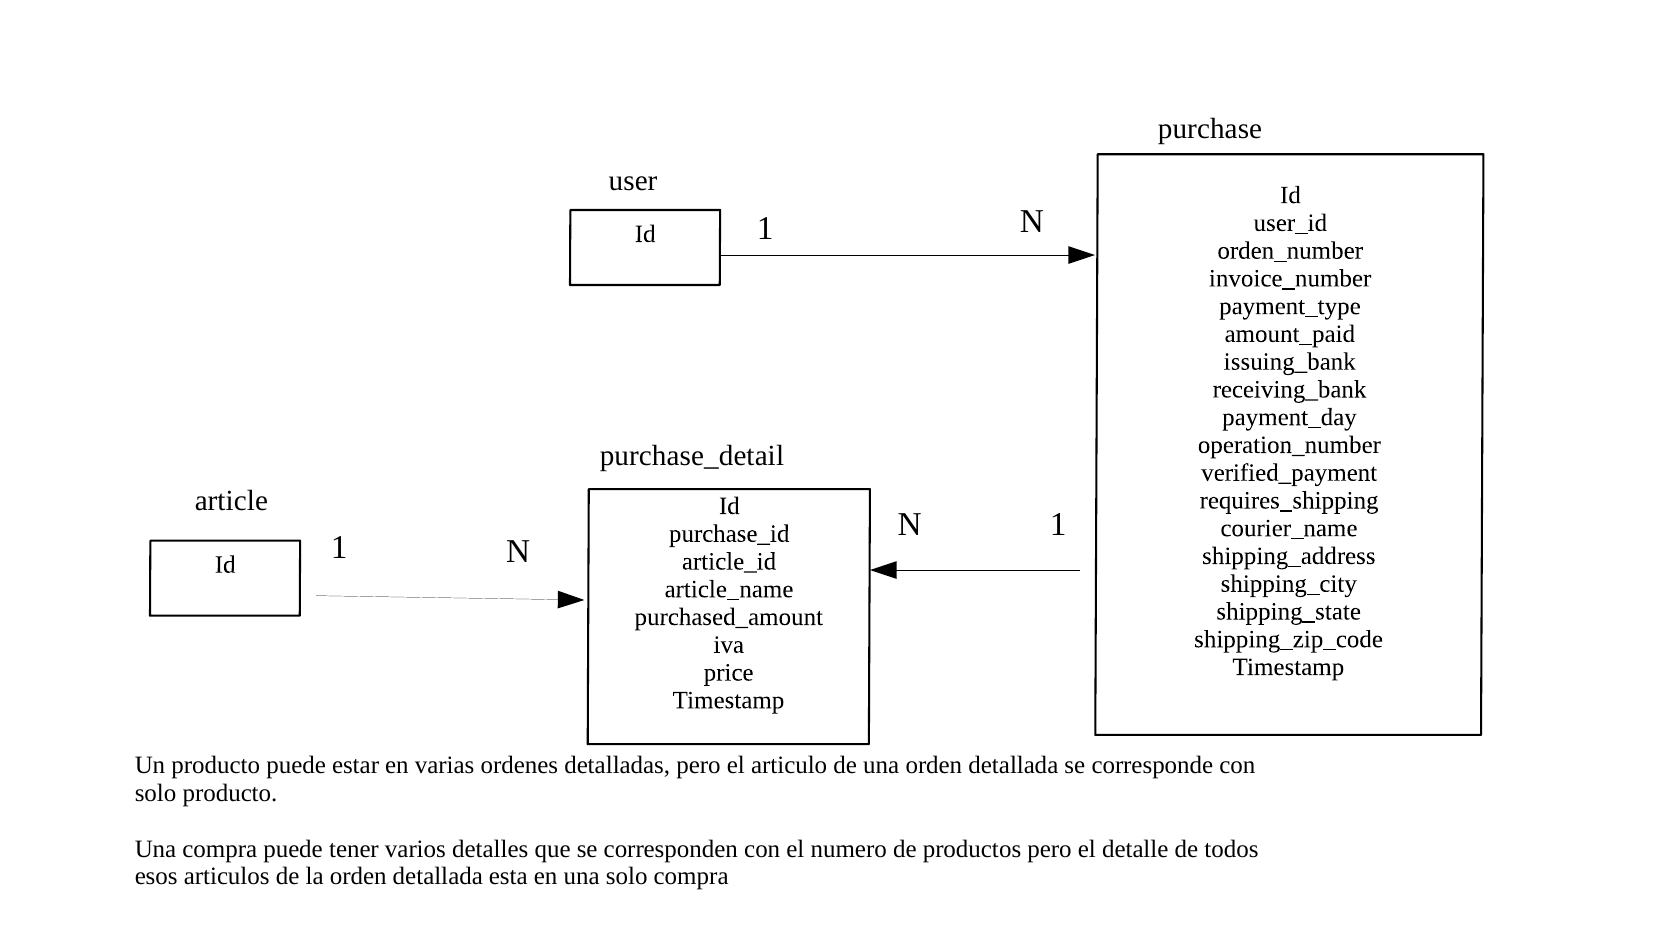

purchase
Id
user_id
orden_number
invoice_number
payment_type
amount_paid
issuing_bank
receiving_bank
payment_day
operation_number
verified_payment
requires_shipping
courier_name
shipping_address
shipping_city
shipping_state
shipping_zip_code
Timestamp
user
N
1
Id
purchase_detail
article
Id
purchase_id
article_id
article_name
purchased_amount
iva
price
Timestamp
N
1
1
N
Id
Un producto puede estar en varias ordenes detalladas, pero el articulo de una orden detallada se corresponde con solo producto.
Una compra puede tener varios detalles que se corresponden con el numero de productos pero el detalle de todos esos articulos de la orden detallada esta en una solo compra